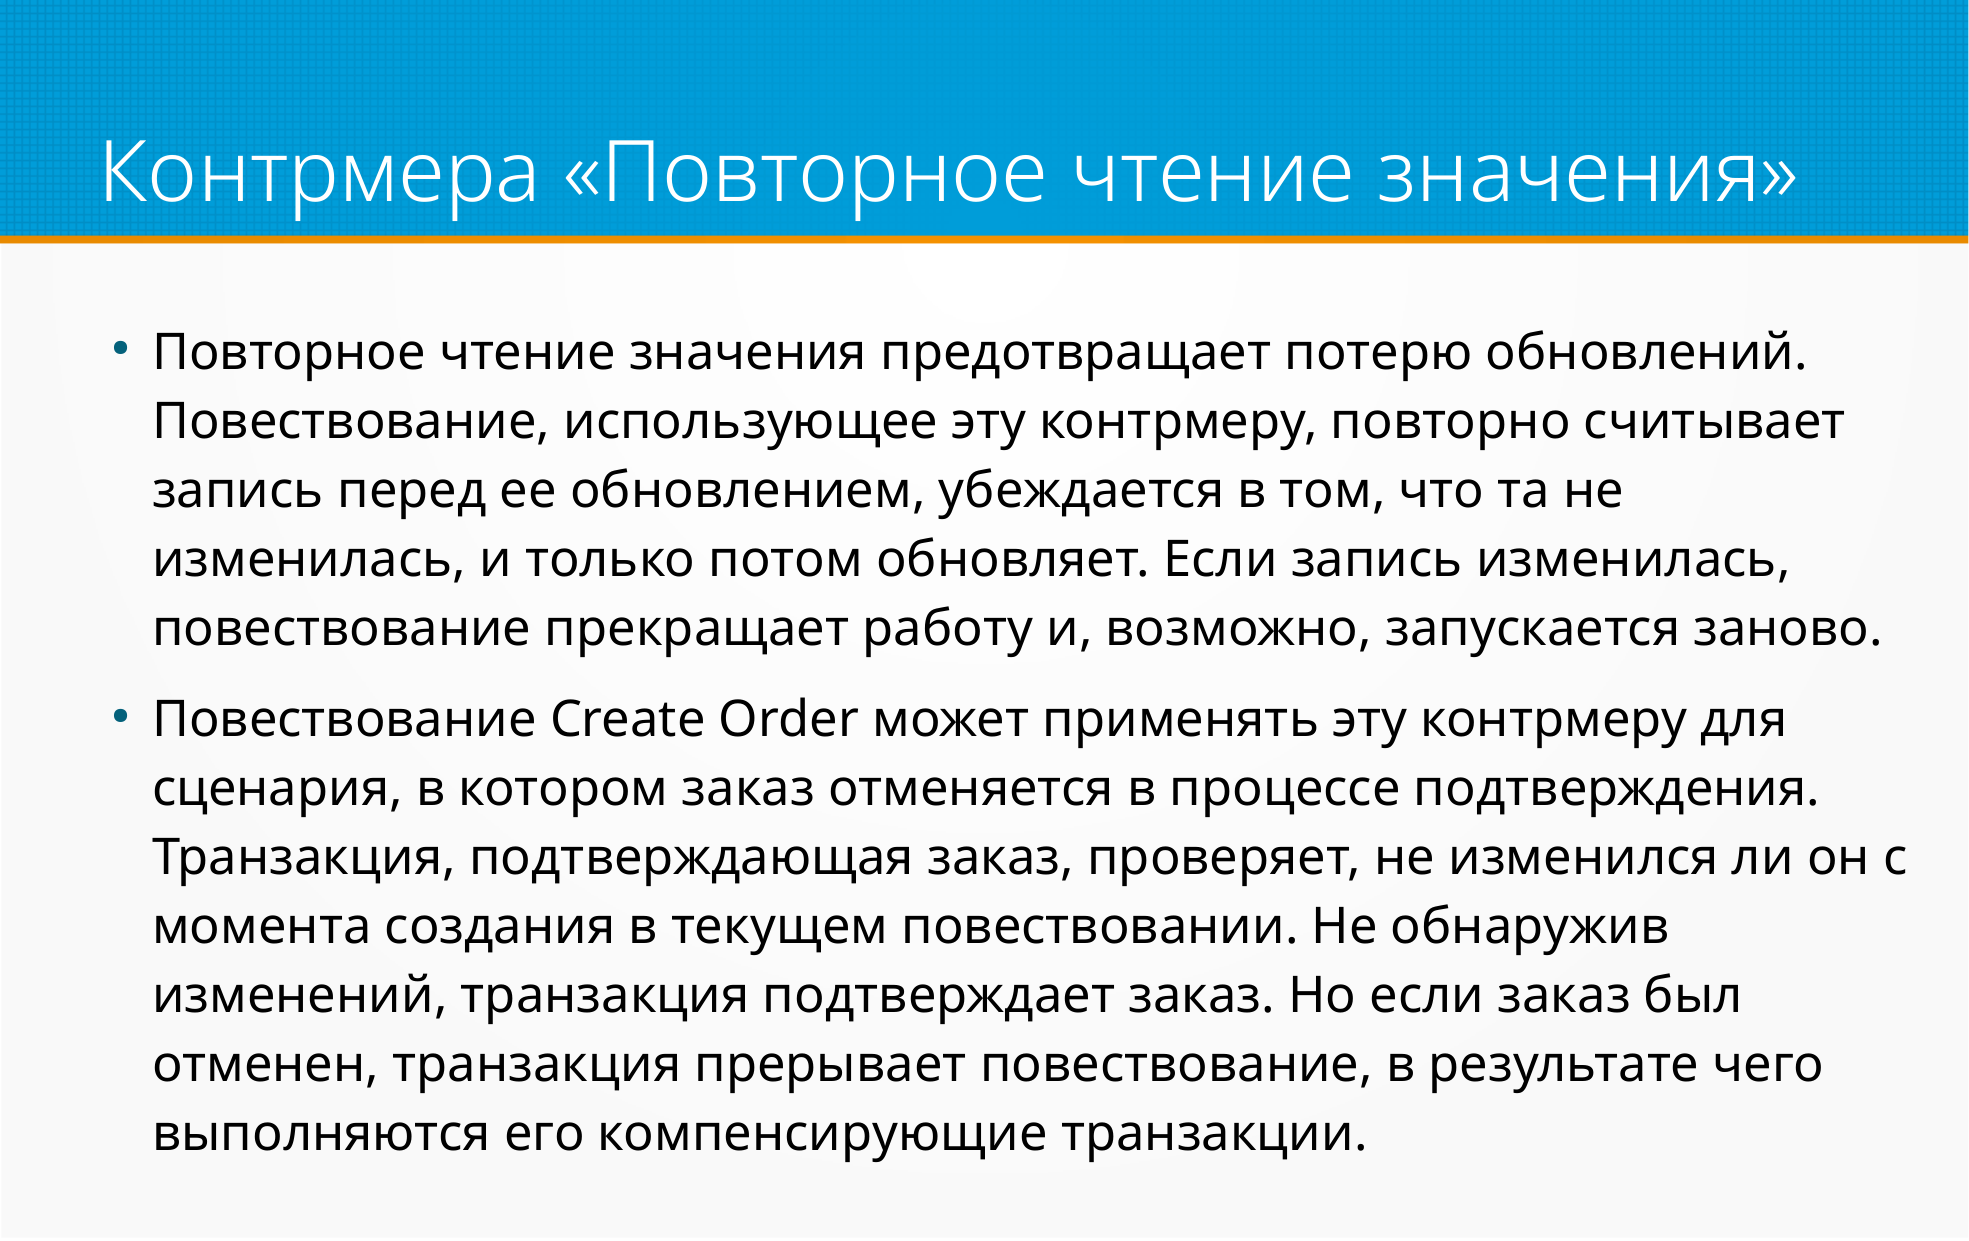

# Контрмера «Повторное чтение значения»
Повторное чтение значения предотвращает потерю обновлений. Повествование, использующее эту контрмеру, повторно считывает запись перед ее обновлением, убеждается в том, что та не изменилась, и только потом обновляет. Если запись изменилась, повествование прекращает работу и, возможно, запускается заново.
Повествование Create Order может применять эту контрмеру для сценария, в котором заказ отменяется в процессе подтверждения. Транзакция, подтверждающая заказ, проверяет, не изменился ли он с момента создания в текущем повествовании. Не обнаружив изменений, транзакция подтверждает заказ. Но если заказ был отменен, транзакция прерывает повествование, в результате чего выполняются его компенсирующие транзакции.